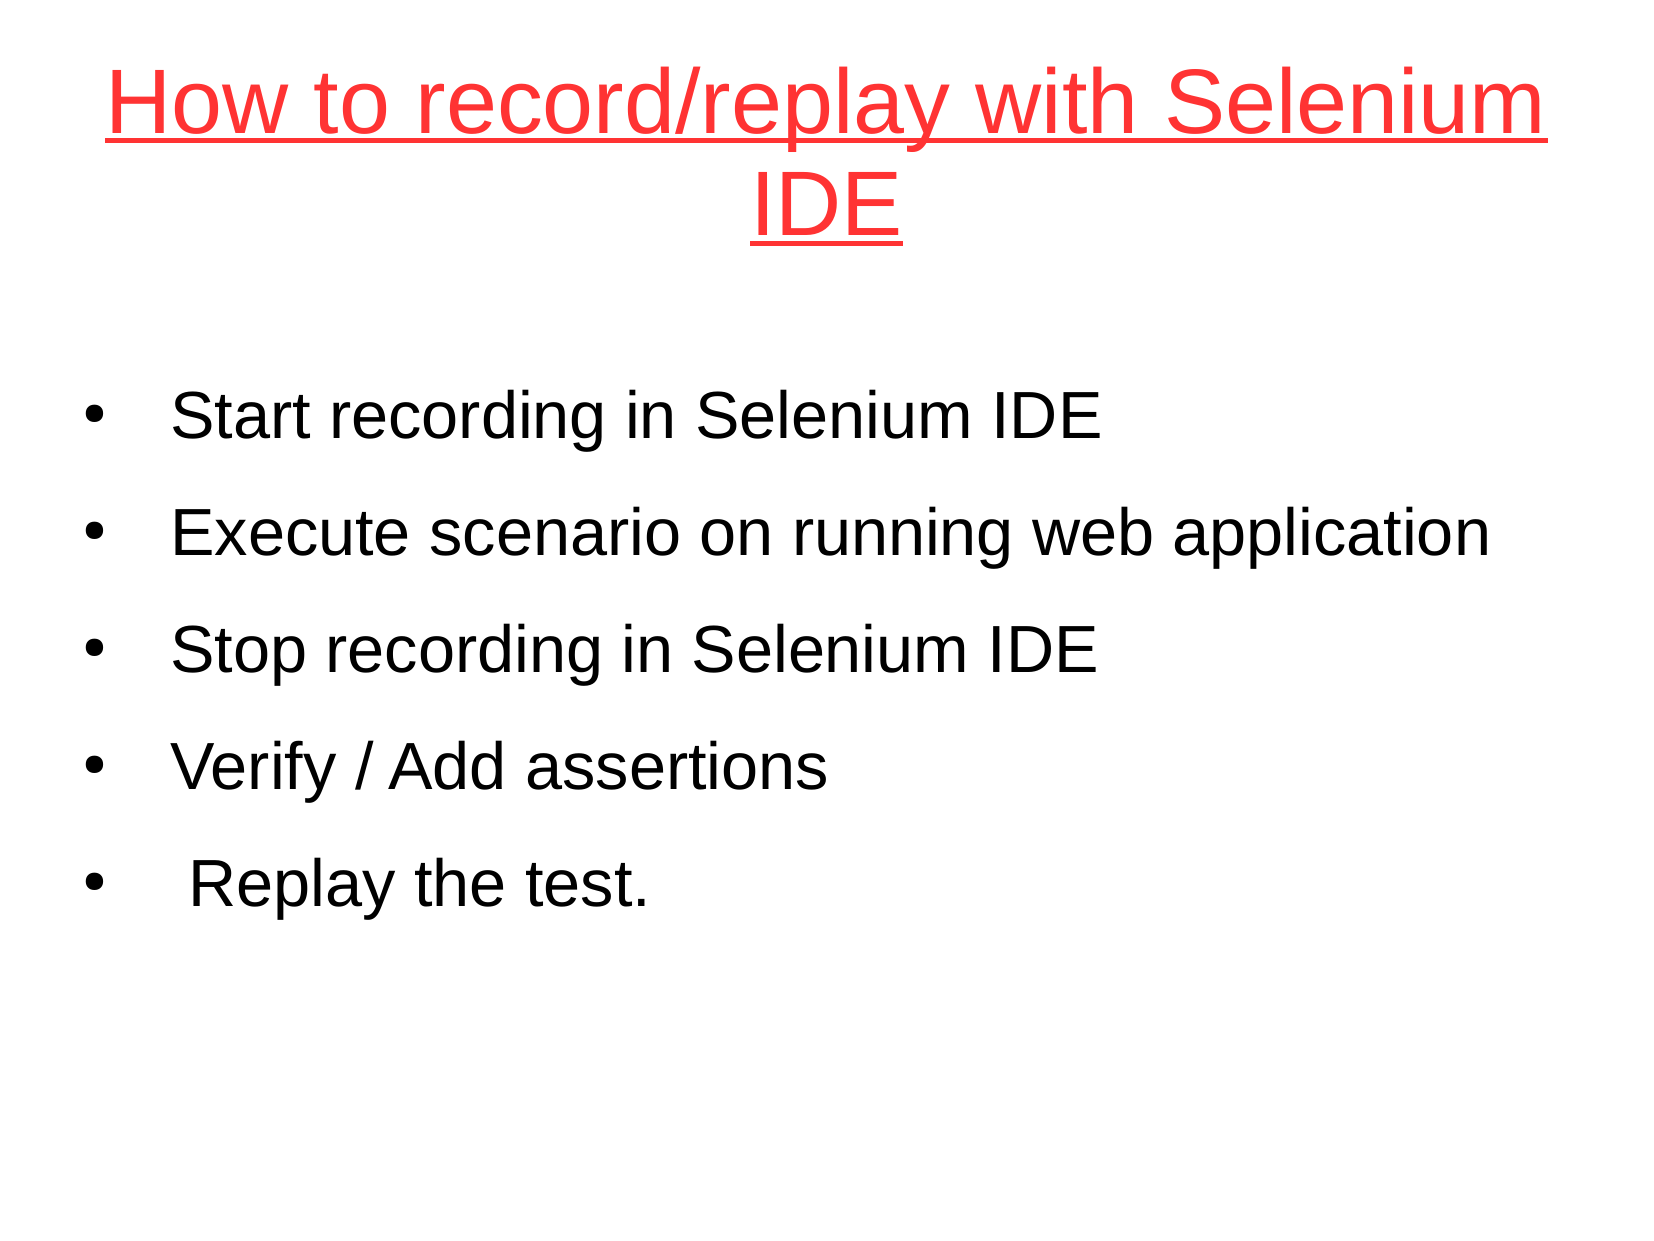

# How to record/replay with Selenium IDE
Start recording in Selenium IDE
Execute scenario on running web application
Stop recording in Selenium IDE
Verify / Add assertions
 Replay the test.